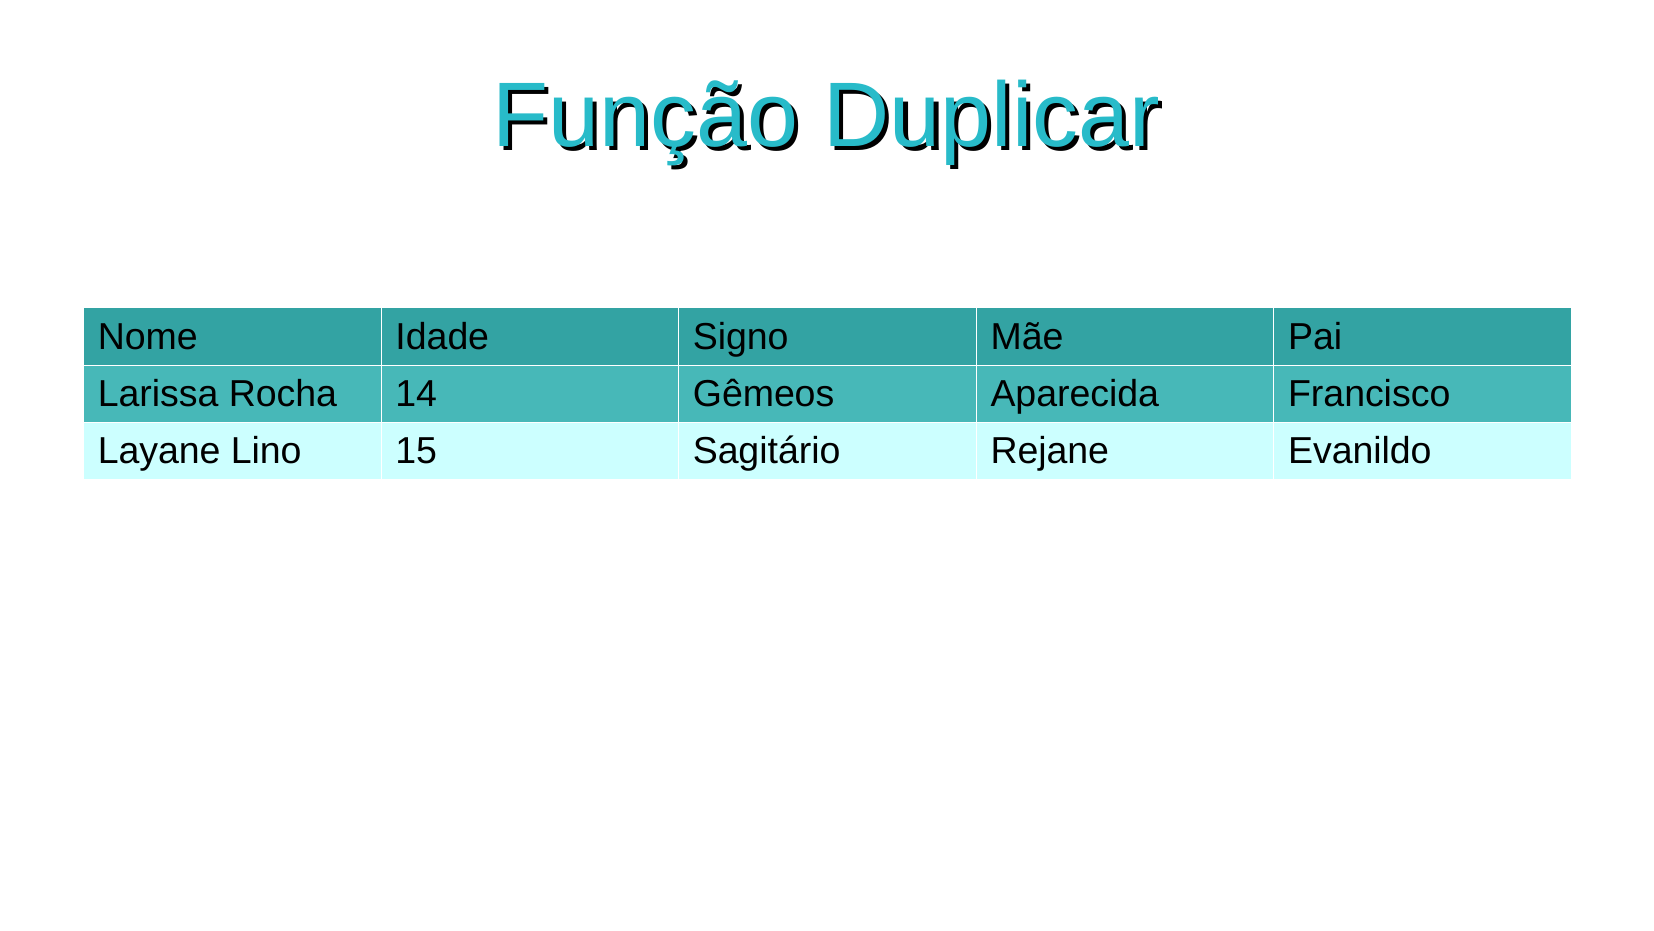

# Função Duplicar
| Nome | Idade | Signo | Mãe | Pai |
| --- | --- | --- | --- | --- |
| Larissa Rocha | 14 | Gêmeos | Aparecida | Francisco |
| Layane Lino | 15 | Sagitário | Rejane | Evanildo |